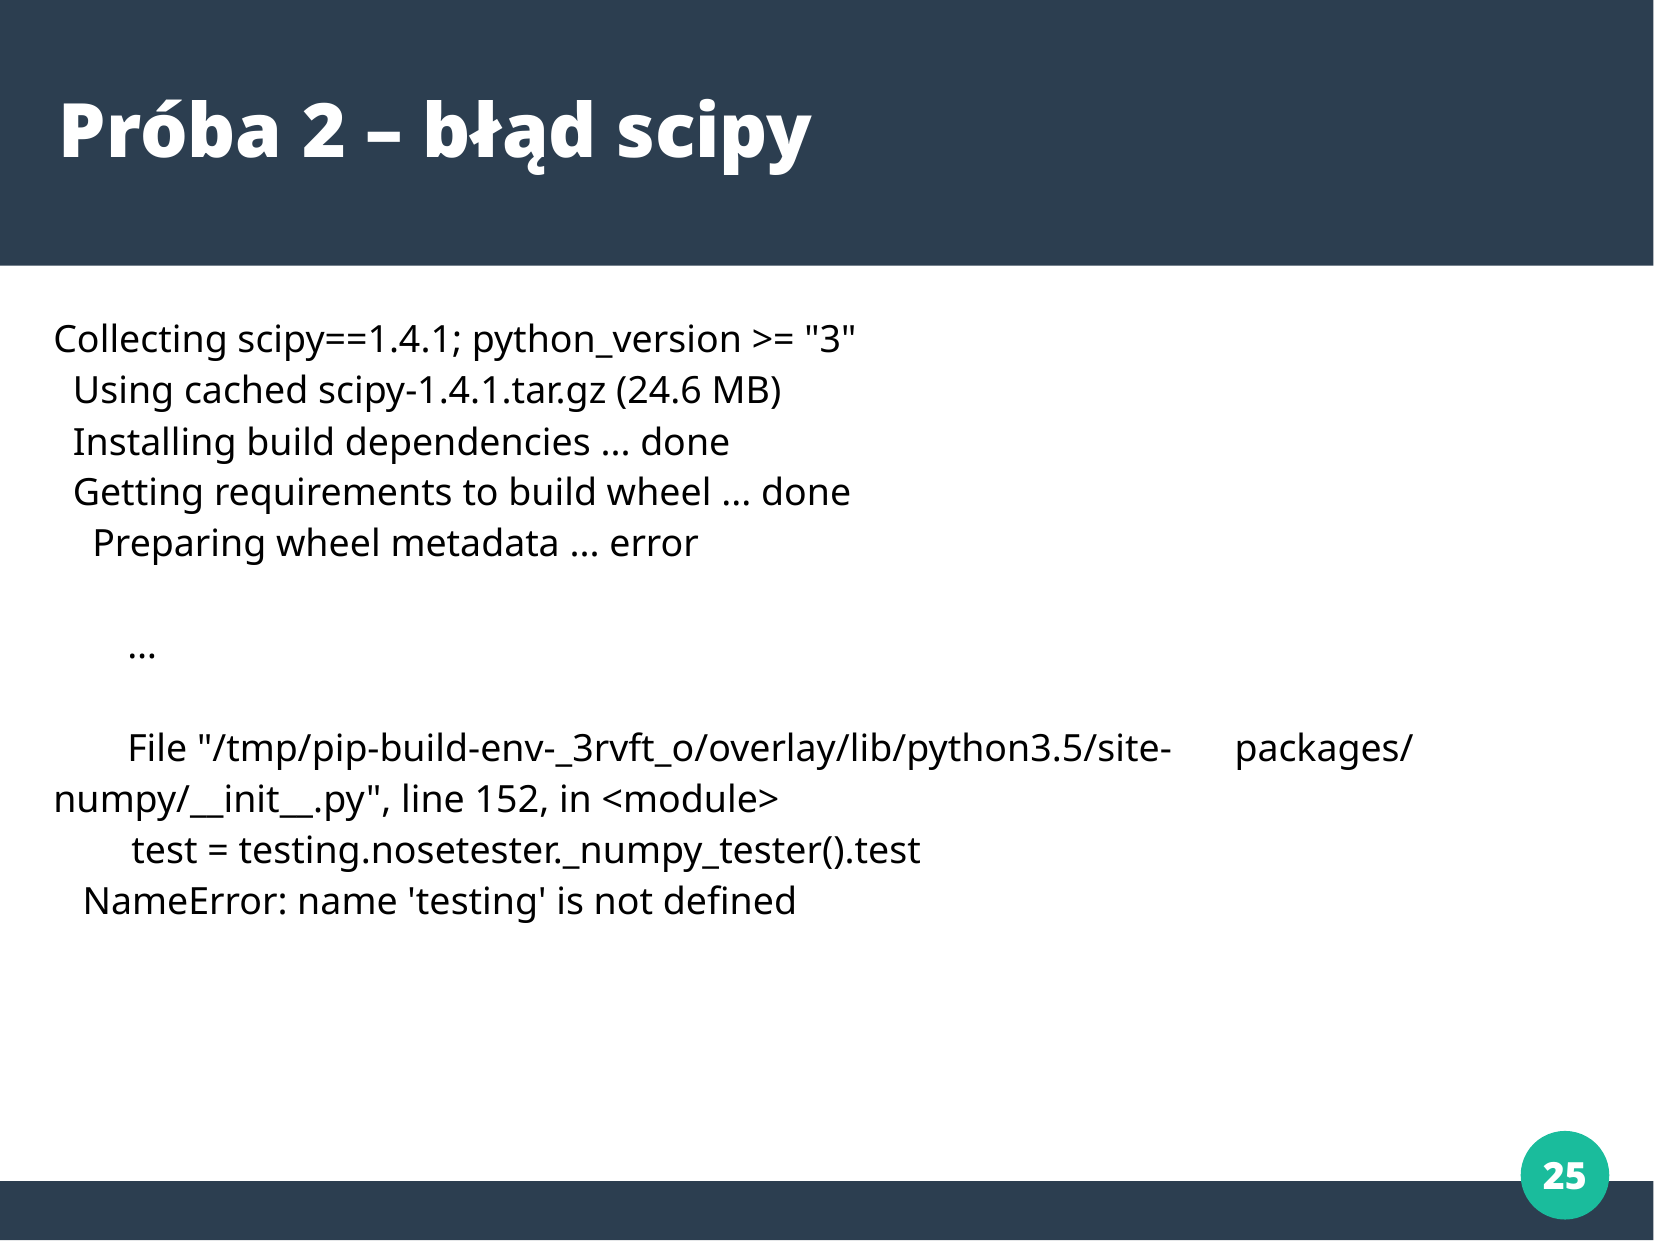

# Próba 2 – błąd scipy
Collecting scipy==1.4.1; python_version >= "3"
 Using cached scipy-1.4.1.tar.gz (24.6 MB)
 Installing build dependencies ... done
 Getting requirements to build wheel ... done
 Preparing wheel metadata ... error
	…
	File "/tmp/pip-build-env-_3rvft_o/overlay/lib/python3.5/site-	packages/numpy/__init__.py", line 152, in <module>
 test = testing.nosetester._numpy_tester().test
 NameError: name 'testing' is not defined
25